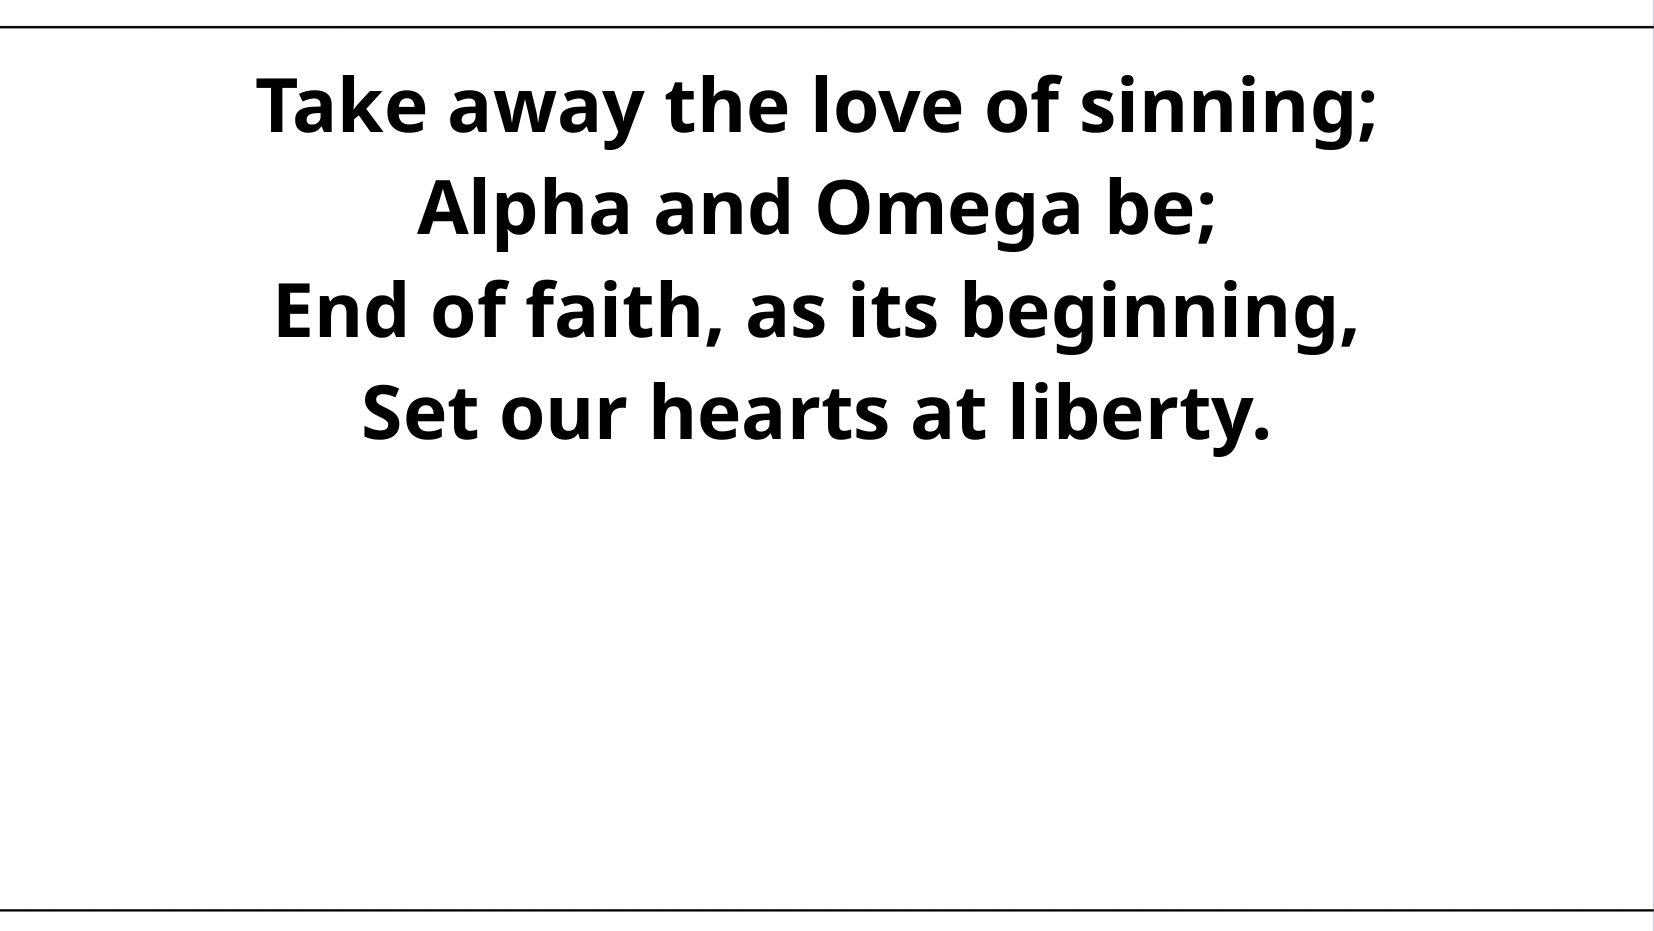

Take away the love of sinning;
Alpha and Omega be;
End of faith, as its beginning,
Set our hearts at liberty.